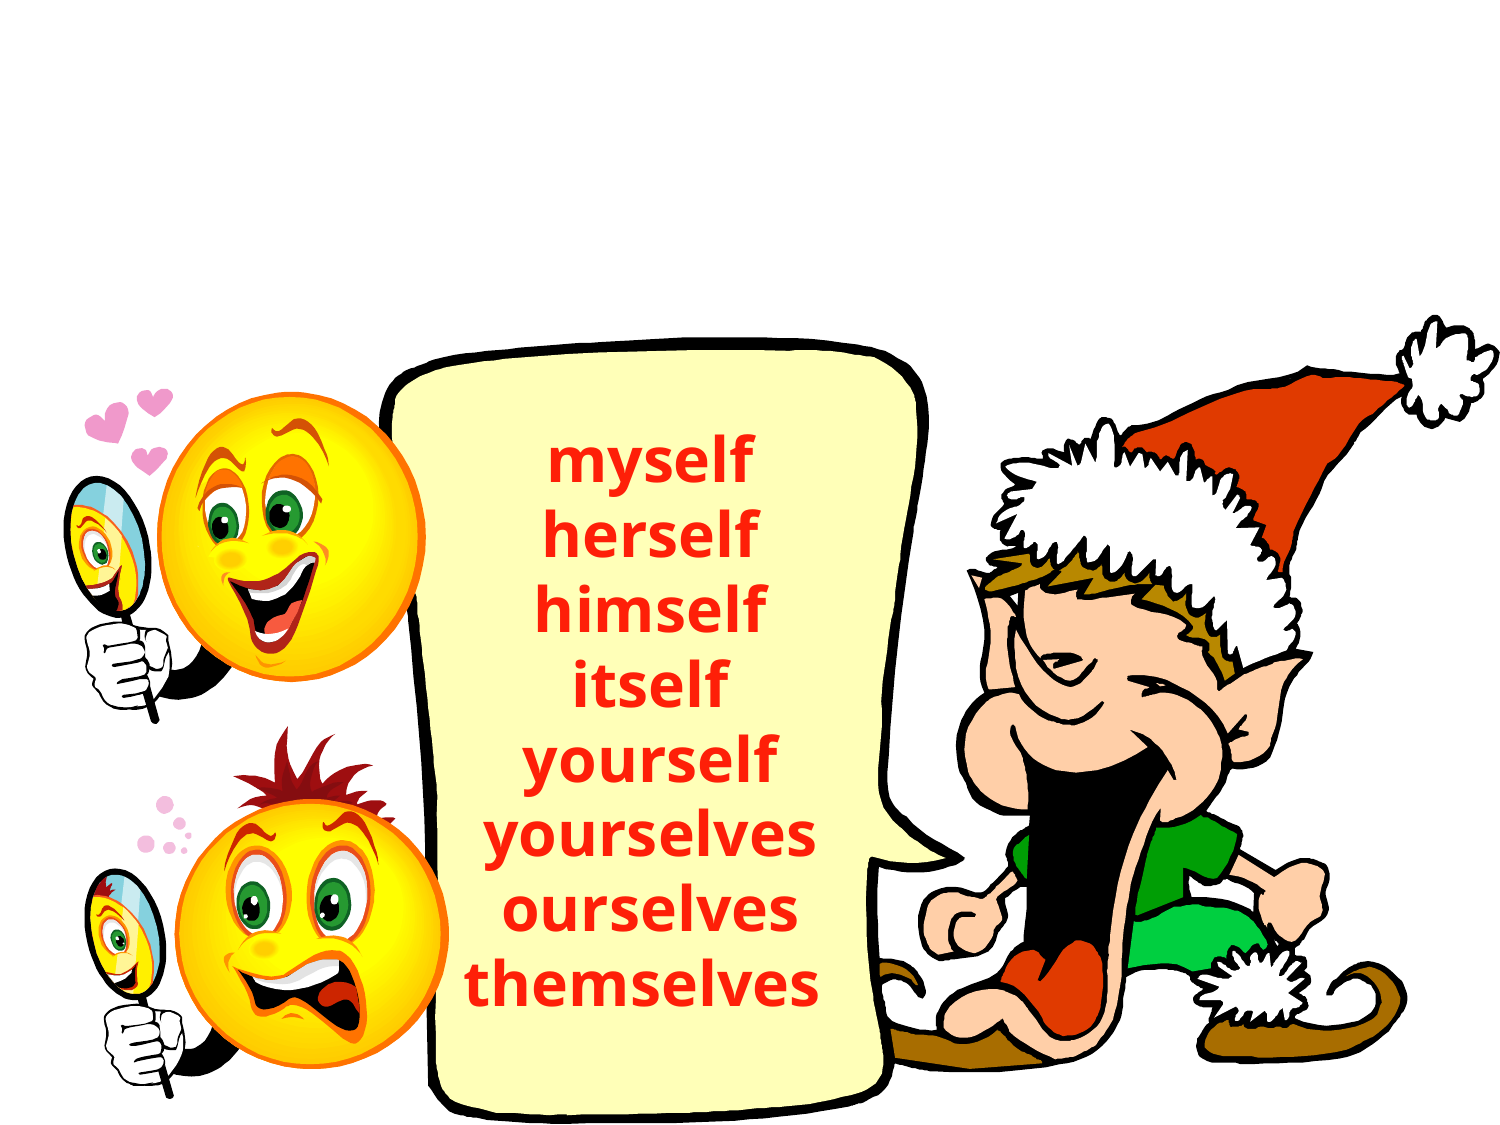

Reflexive and Intensive Pronouns
myself
herself
himself
itself
yourself yourselves
ourselves
themselves